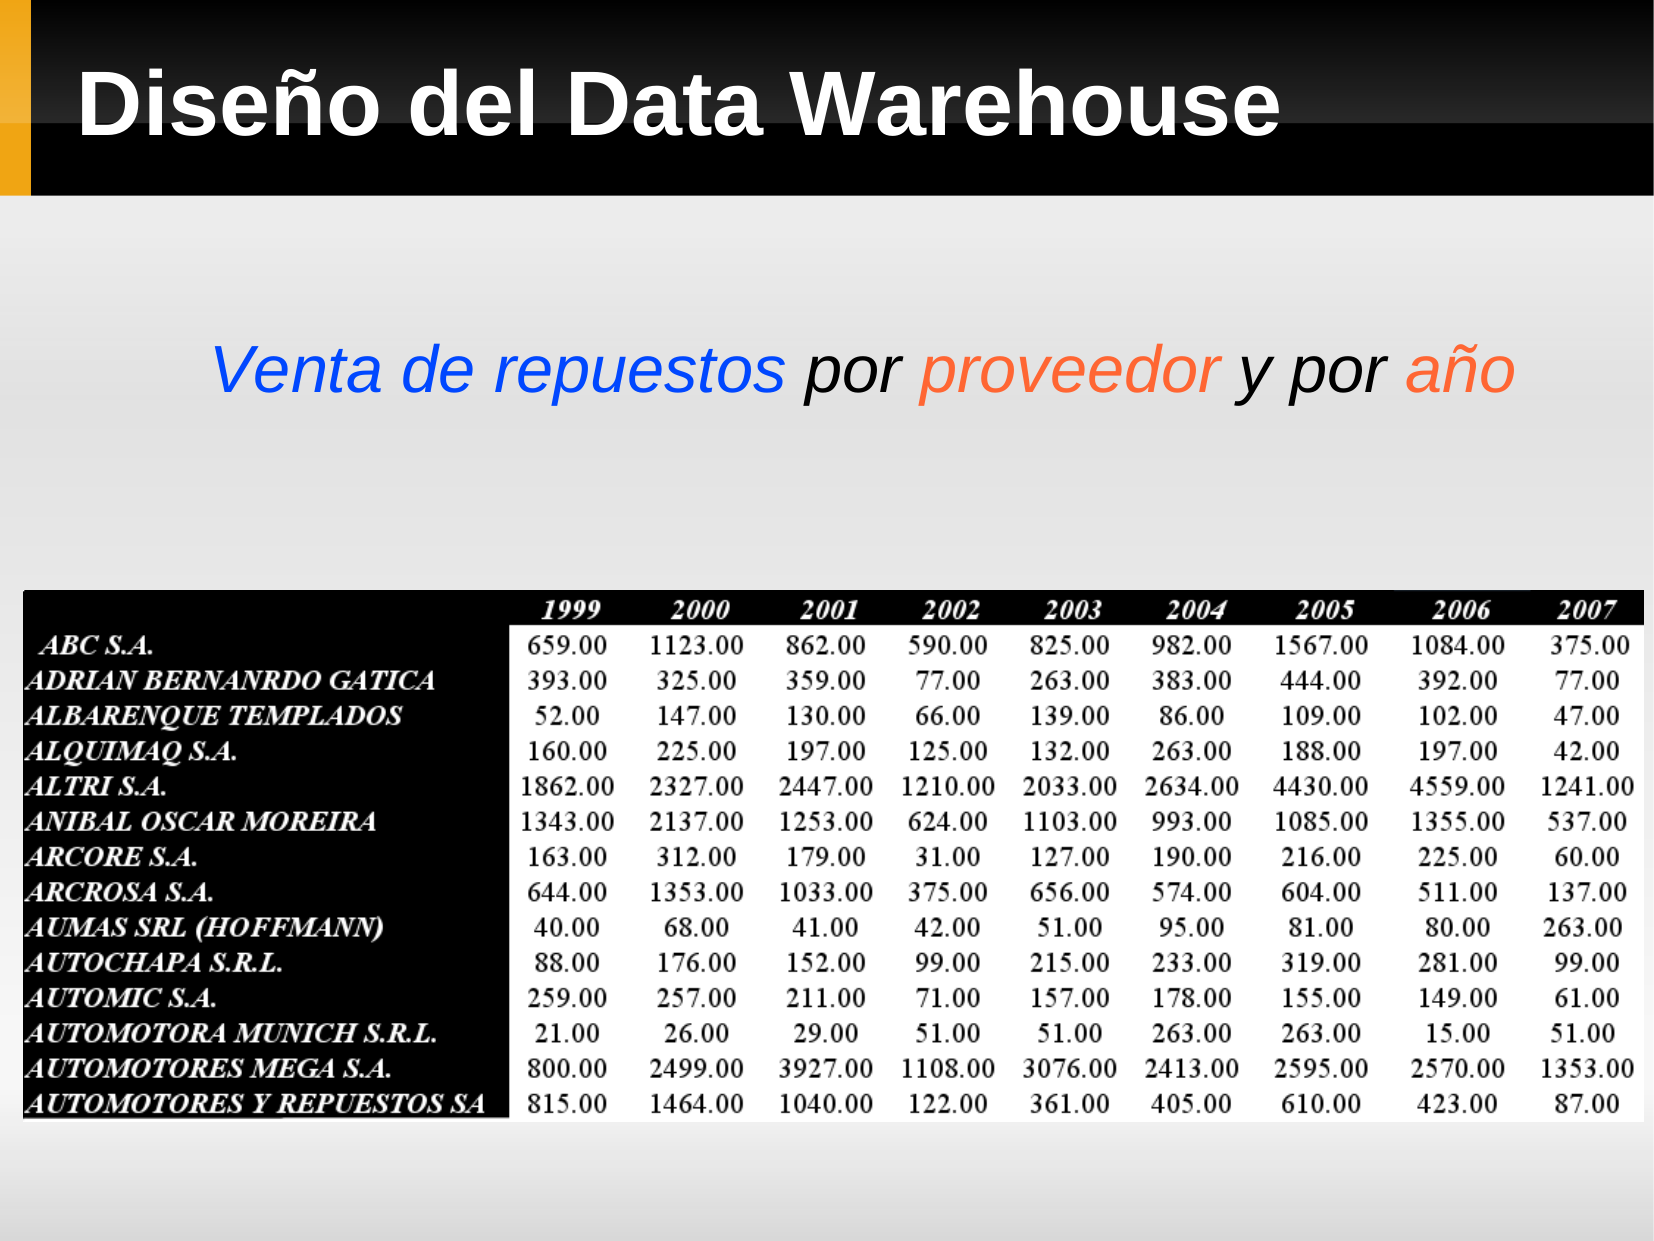

# Diseño del Data Warehouse
Venta de repuestos por proveedor y por año